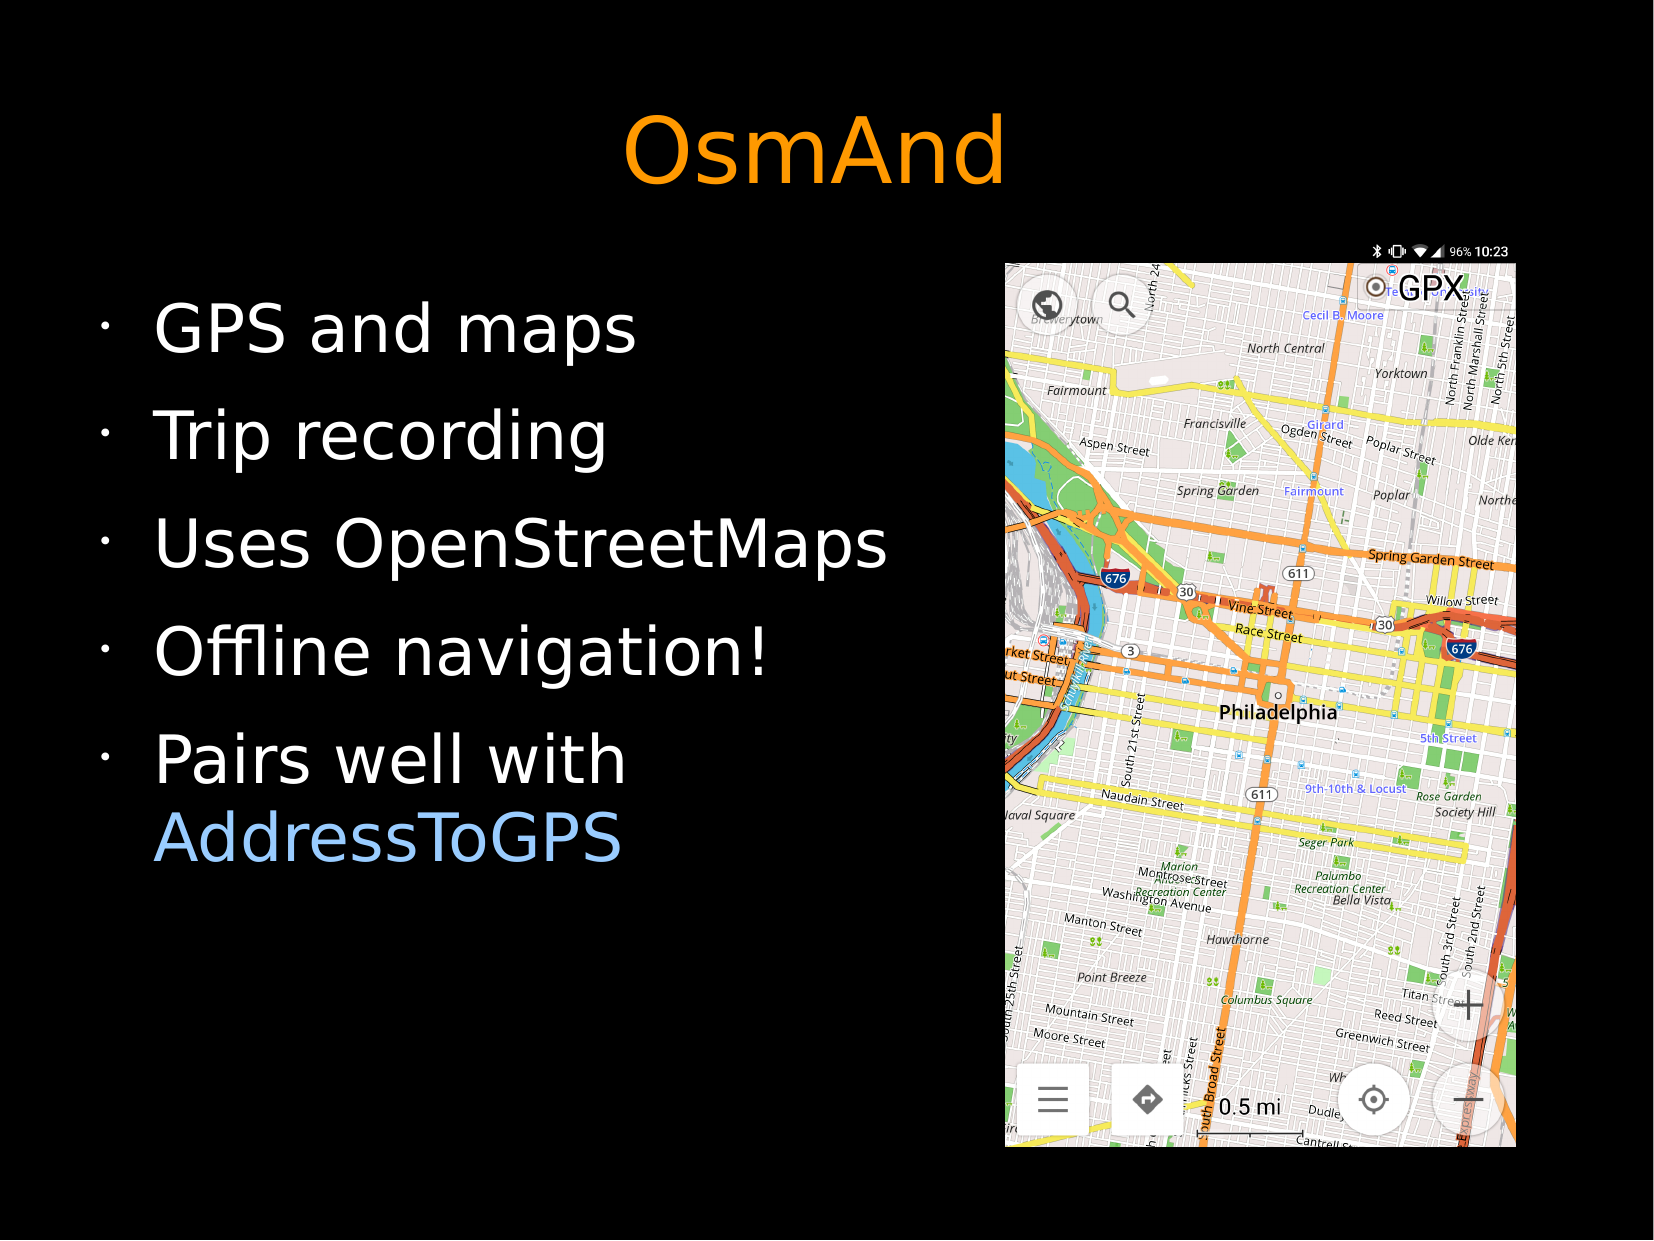

# OsmAnd
GPS and maps
Trip recording
Uses OpenStreetMaps
Offline navigation!
Pairs well with AddressToGPS